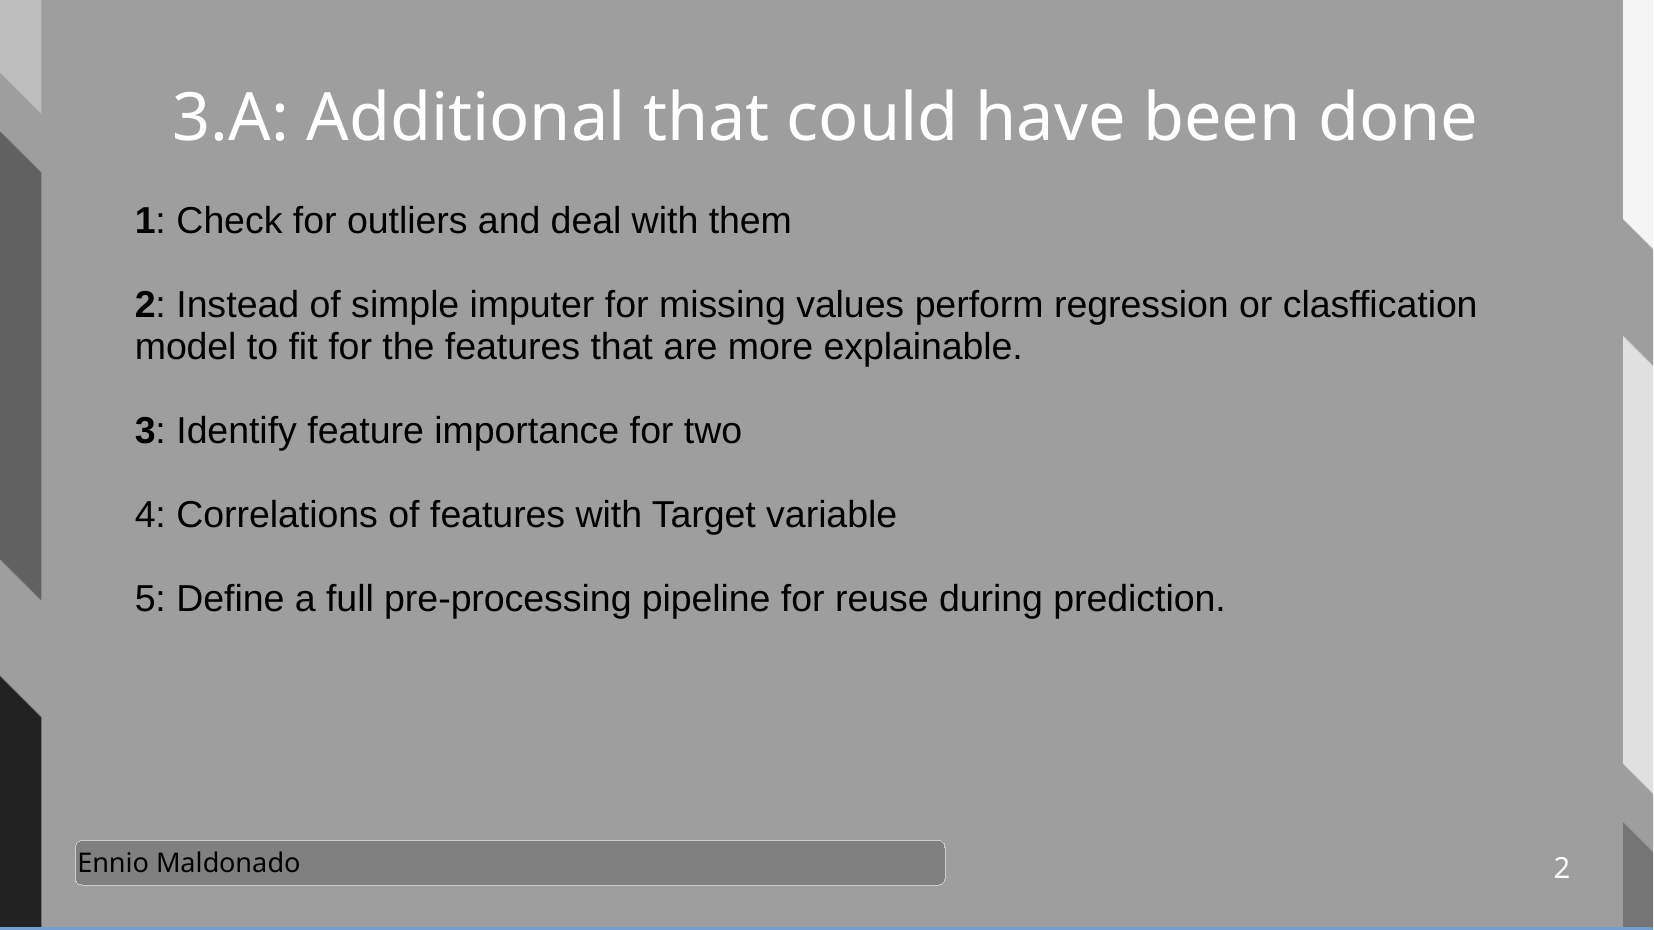

# 3.A: Additional that could have been done
1: Check for outliers and deal with them
2: Instead of simple imputer for missing values perform regression or clasffication model to fit for the features that are more explainable.
3: Identify feature importance for two
4: Correlations of features with Target variable
5: Define a full pre-processing pipeline for reuse during prediction.
Ennio Maldonado
3 October 2020
Candy Clone
2